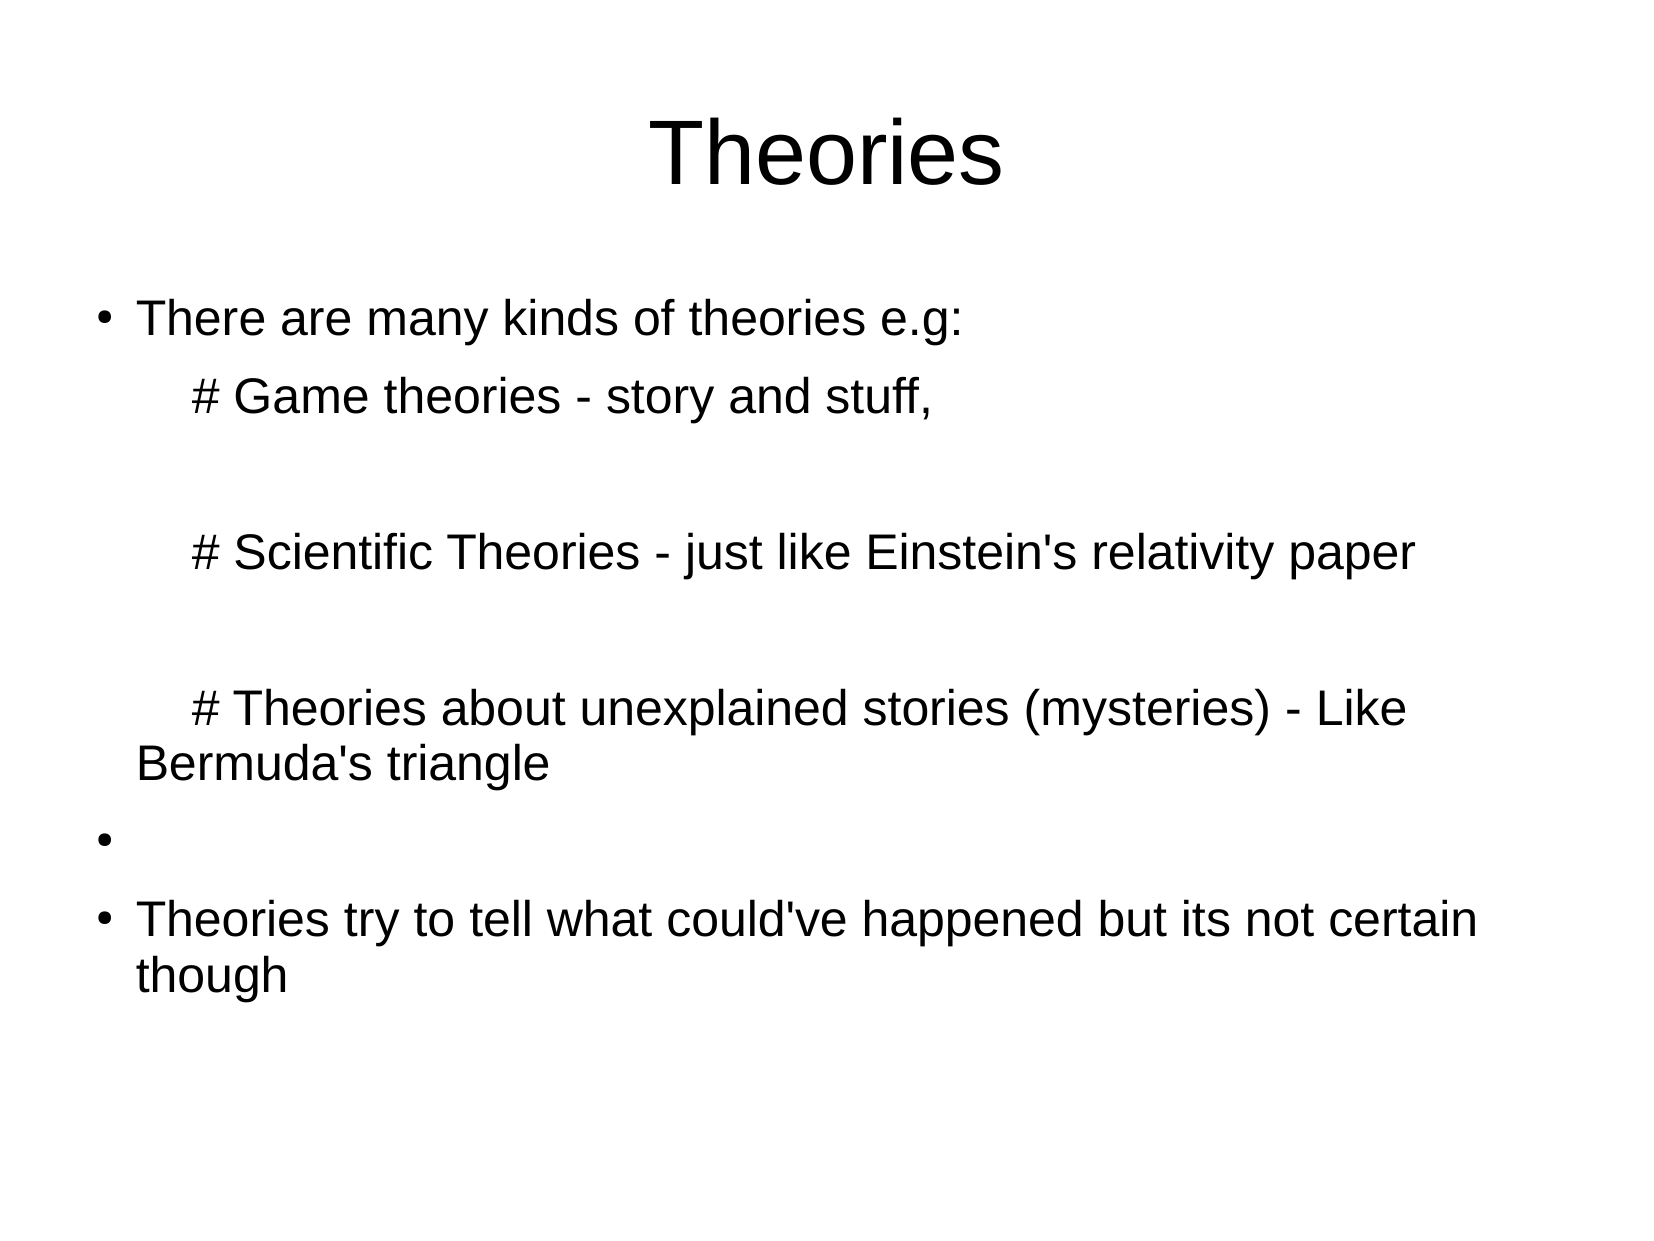

# Theories
There are many kinds of theories e.g:
 # Game theories - story and stuff,
 # Scientific Theories - just like Einstein's relativity paper
 # Theories about unexplained stories (mysteries) - Like Bermuda's triangle
Theories try to tell what could've happened but its not certain though